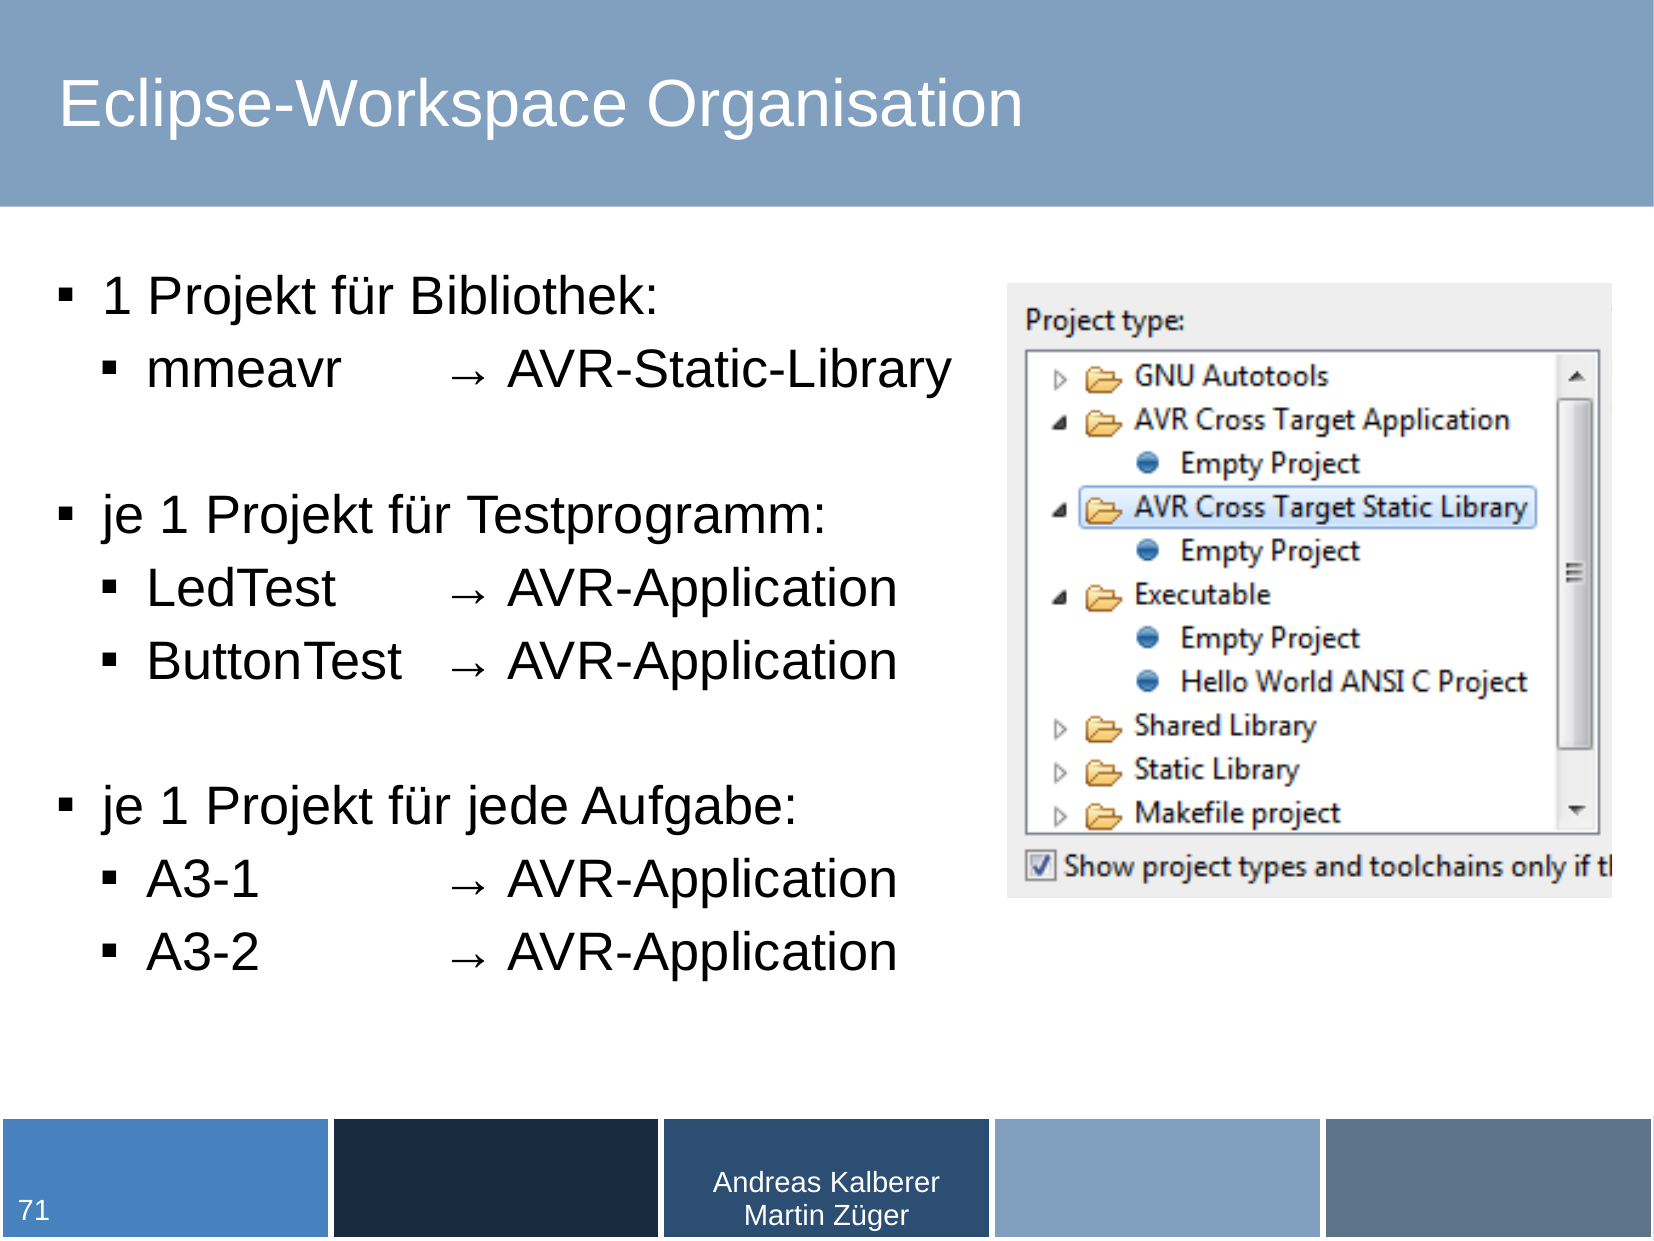

# Eclipse-Workspace Organisation
1 Projekt für Bibliothek:
mmeavr		→ AVR-Static-Library
je 1 Projekt für Testprogramm:
LedTest		→ AVR-Application
ButtonTest	→ AVR-Application
je 1 Projekt für jede Aufgabe:
A3-1				→ AVR-Application
A3-2				→ AVR-Application
LibreOffice Productivity Suite
71